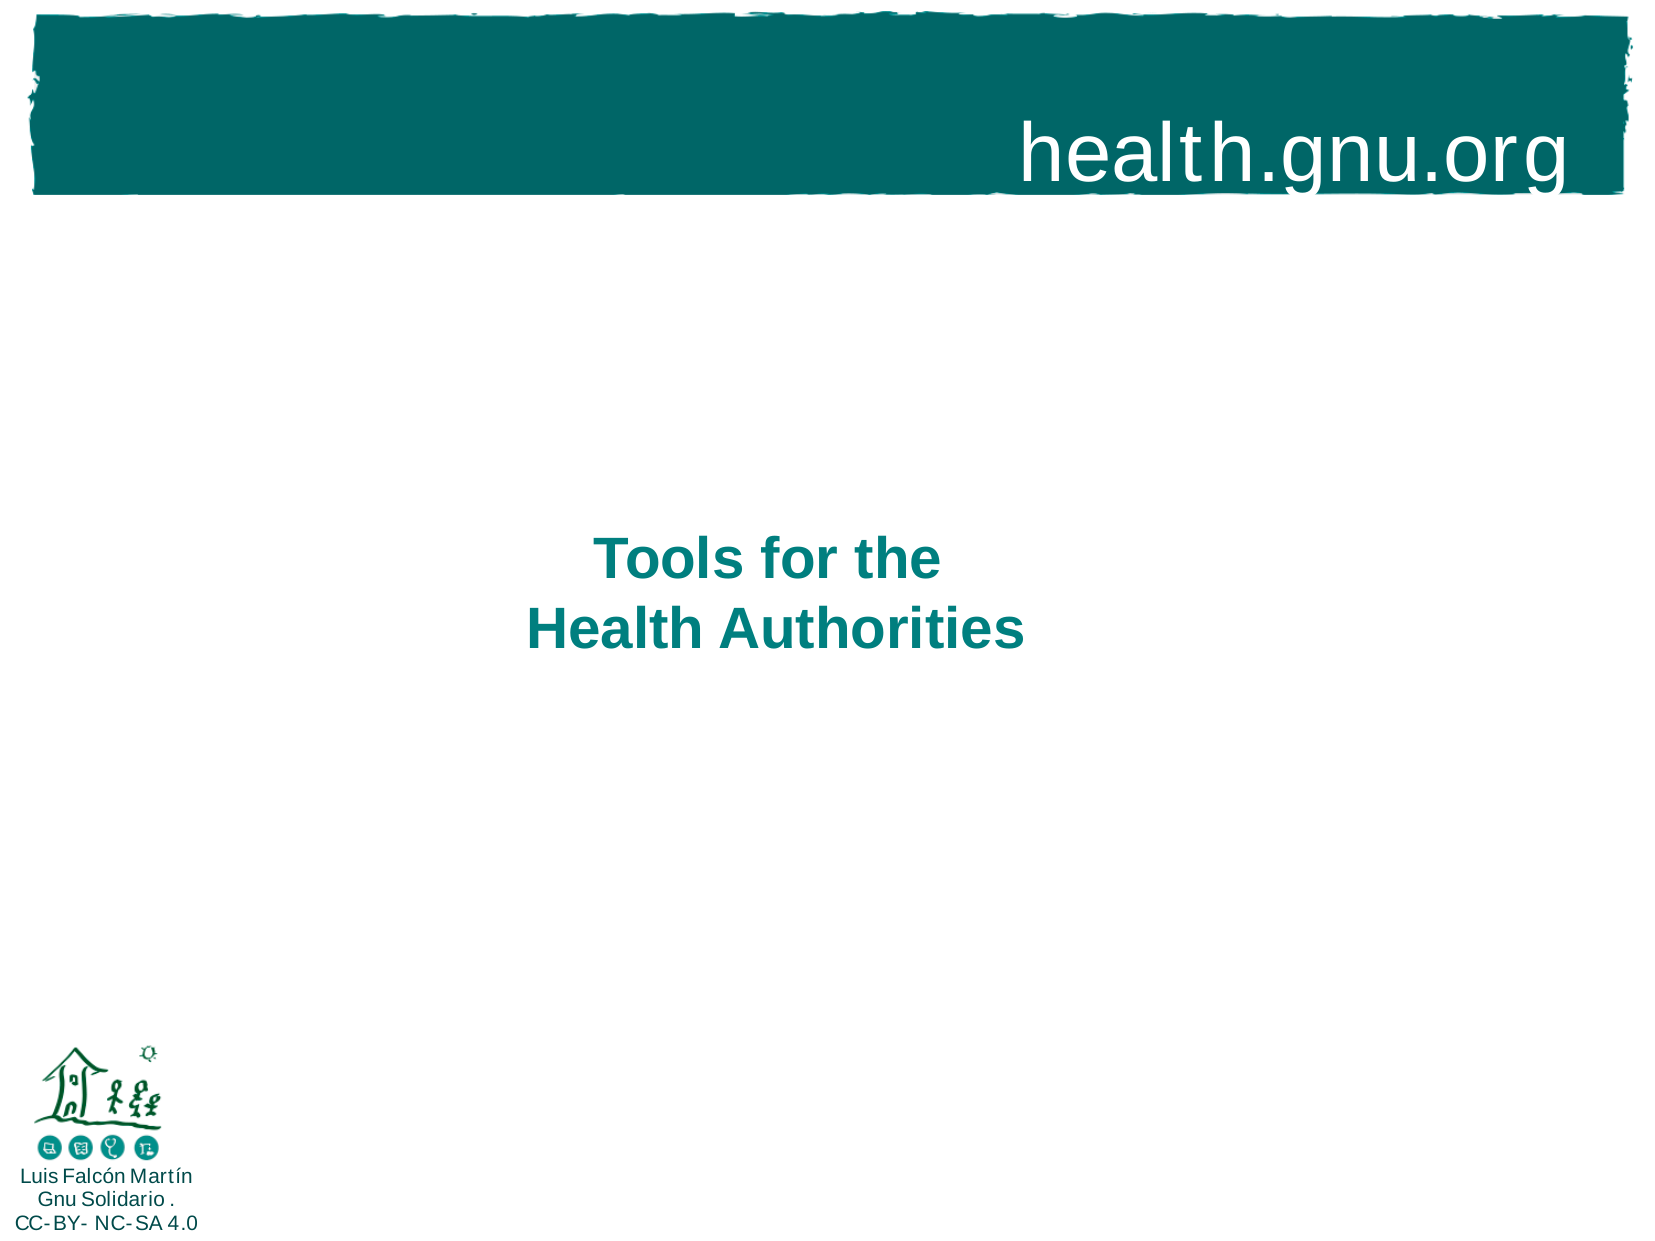

health.gnu.org
Tools for the
Health Authorities
LuisFalcónMartín
GnuSolidario.
CC-BY-NC-SA4.0